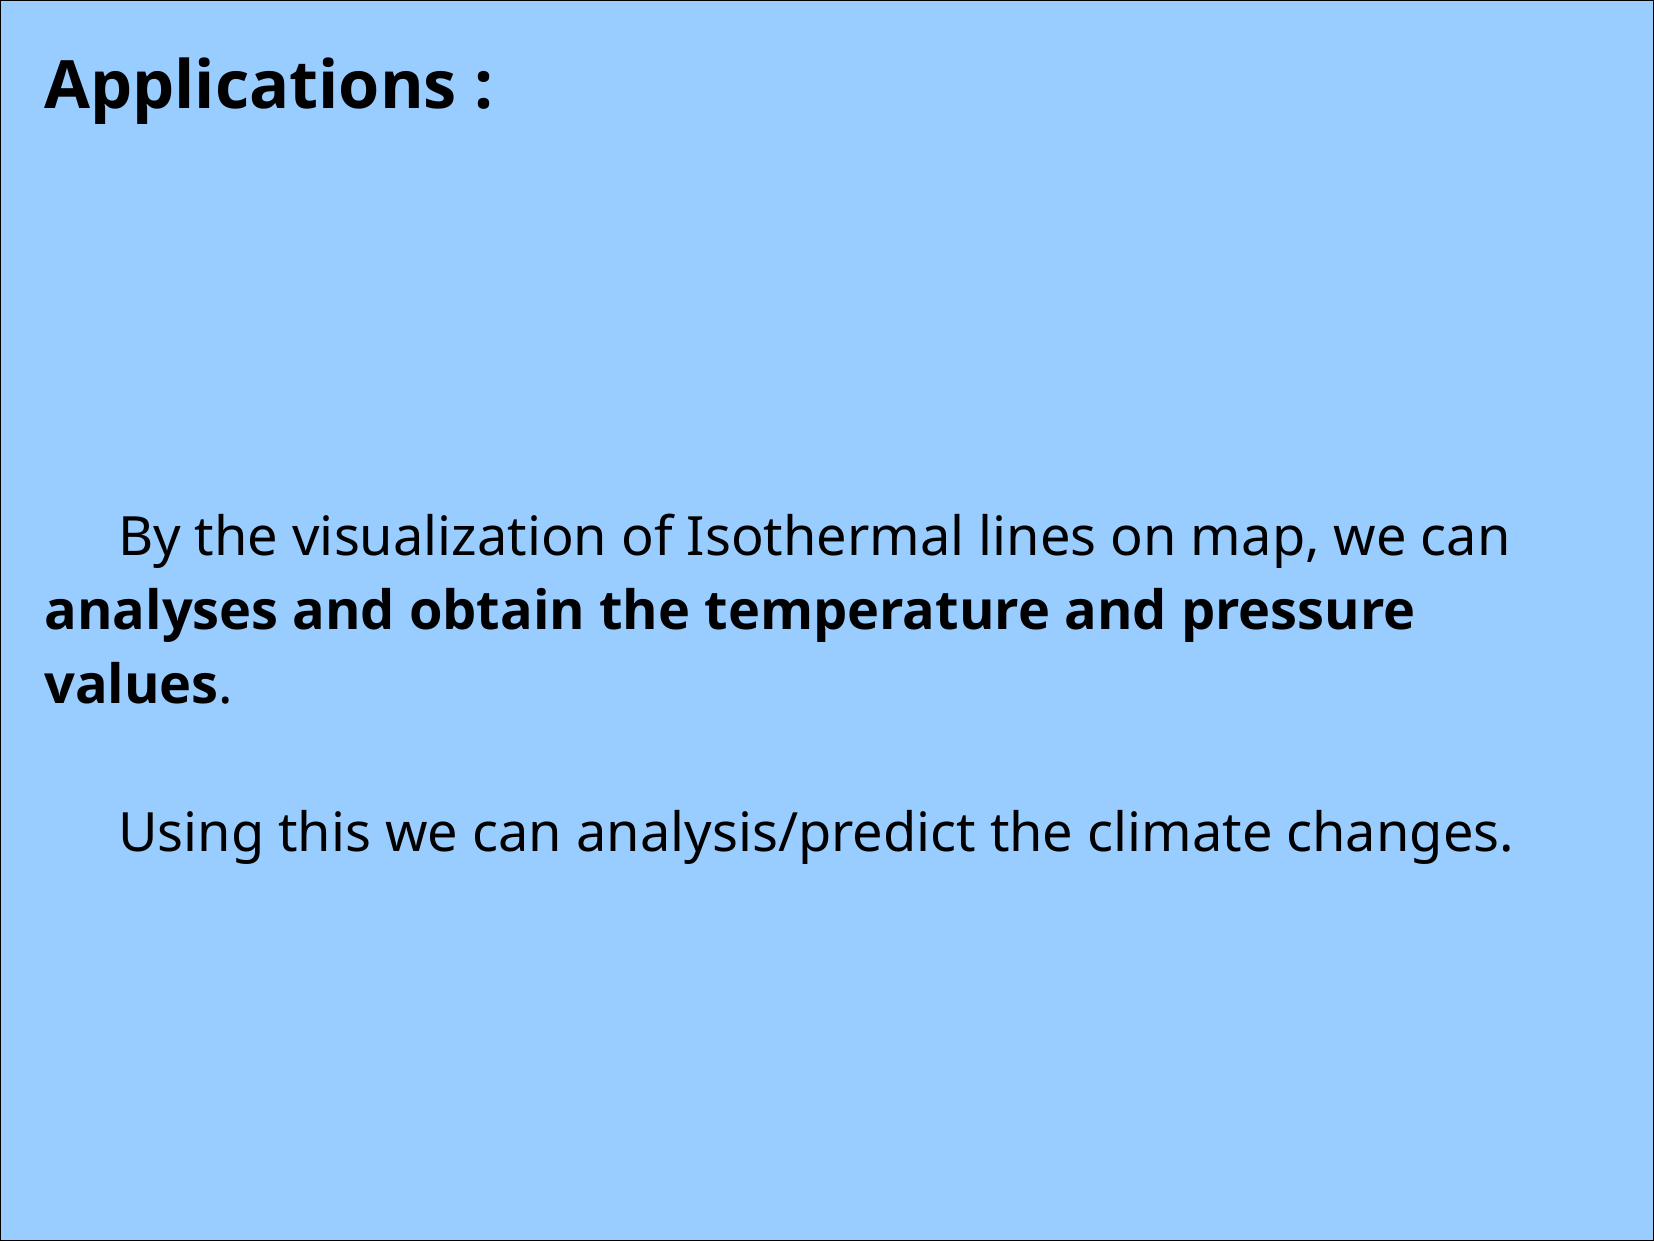

Applications :
	By the visualization of Isothermal lines on map, we can analyses and obtain the temperature and pressure values.
	Using this we can analysis/predict the climate changes.